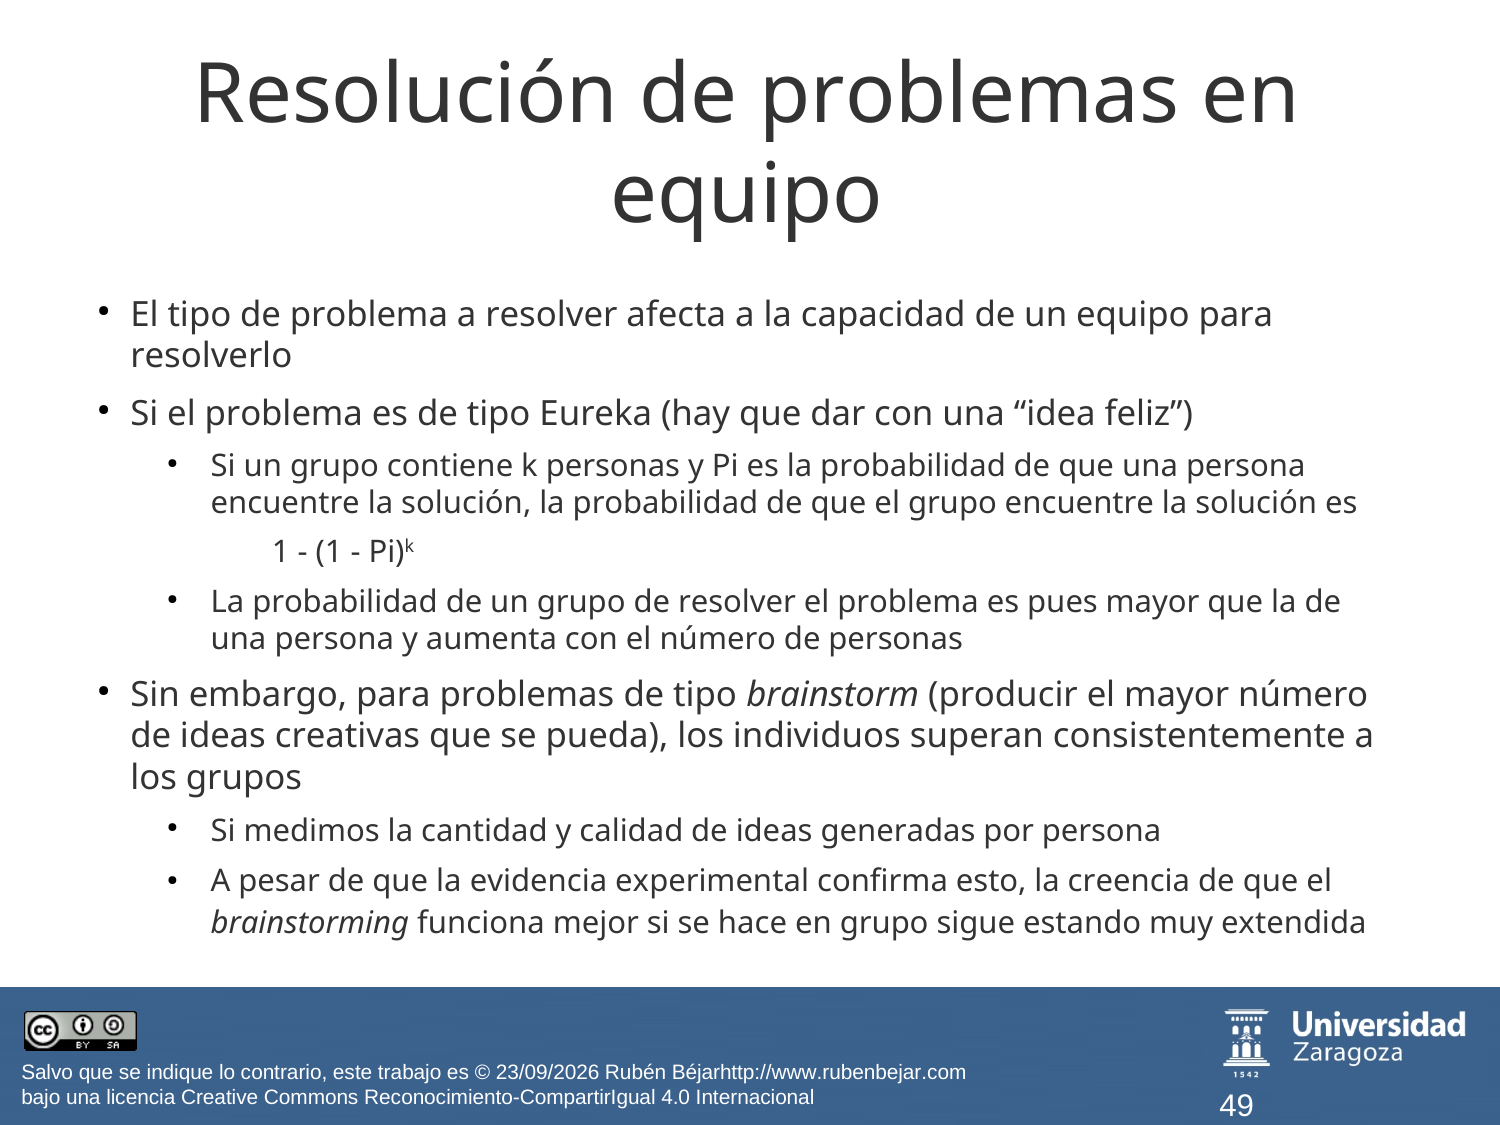

# Resolución de problemas en equipo
El tipo de problema a resolver afecta a la capacidad de un equipo para resolverlo
Si el problema es de tipo Eureka (hay que dar con una “idea feliz”)
Si un grupo contiene k personas y Pi es la probabilidad de que una persona encuentre la solución, la probabilidad de que el grupo encuentre la solución es
1 - (1 - Pi)k
La probabilidad de un grupo de resolver el problema es pues mayor que la de una persona y aumenta con el número de personas
Sin embargo, para problemas de tipo brainstorm (producir el mayor número de ideas creativas que se pueda), los individuos superan consistentemente a los grupos
Si medimos la cantidad y calidad de ideas generadas por persona
A pesar de que la evidencia experimental confirma esto, la creencia de que el brainstorming funciona mejor si se hace en grupo sigue estando muy extendida